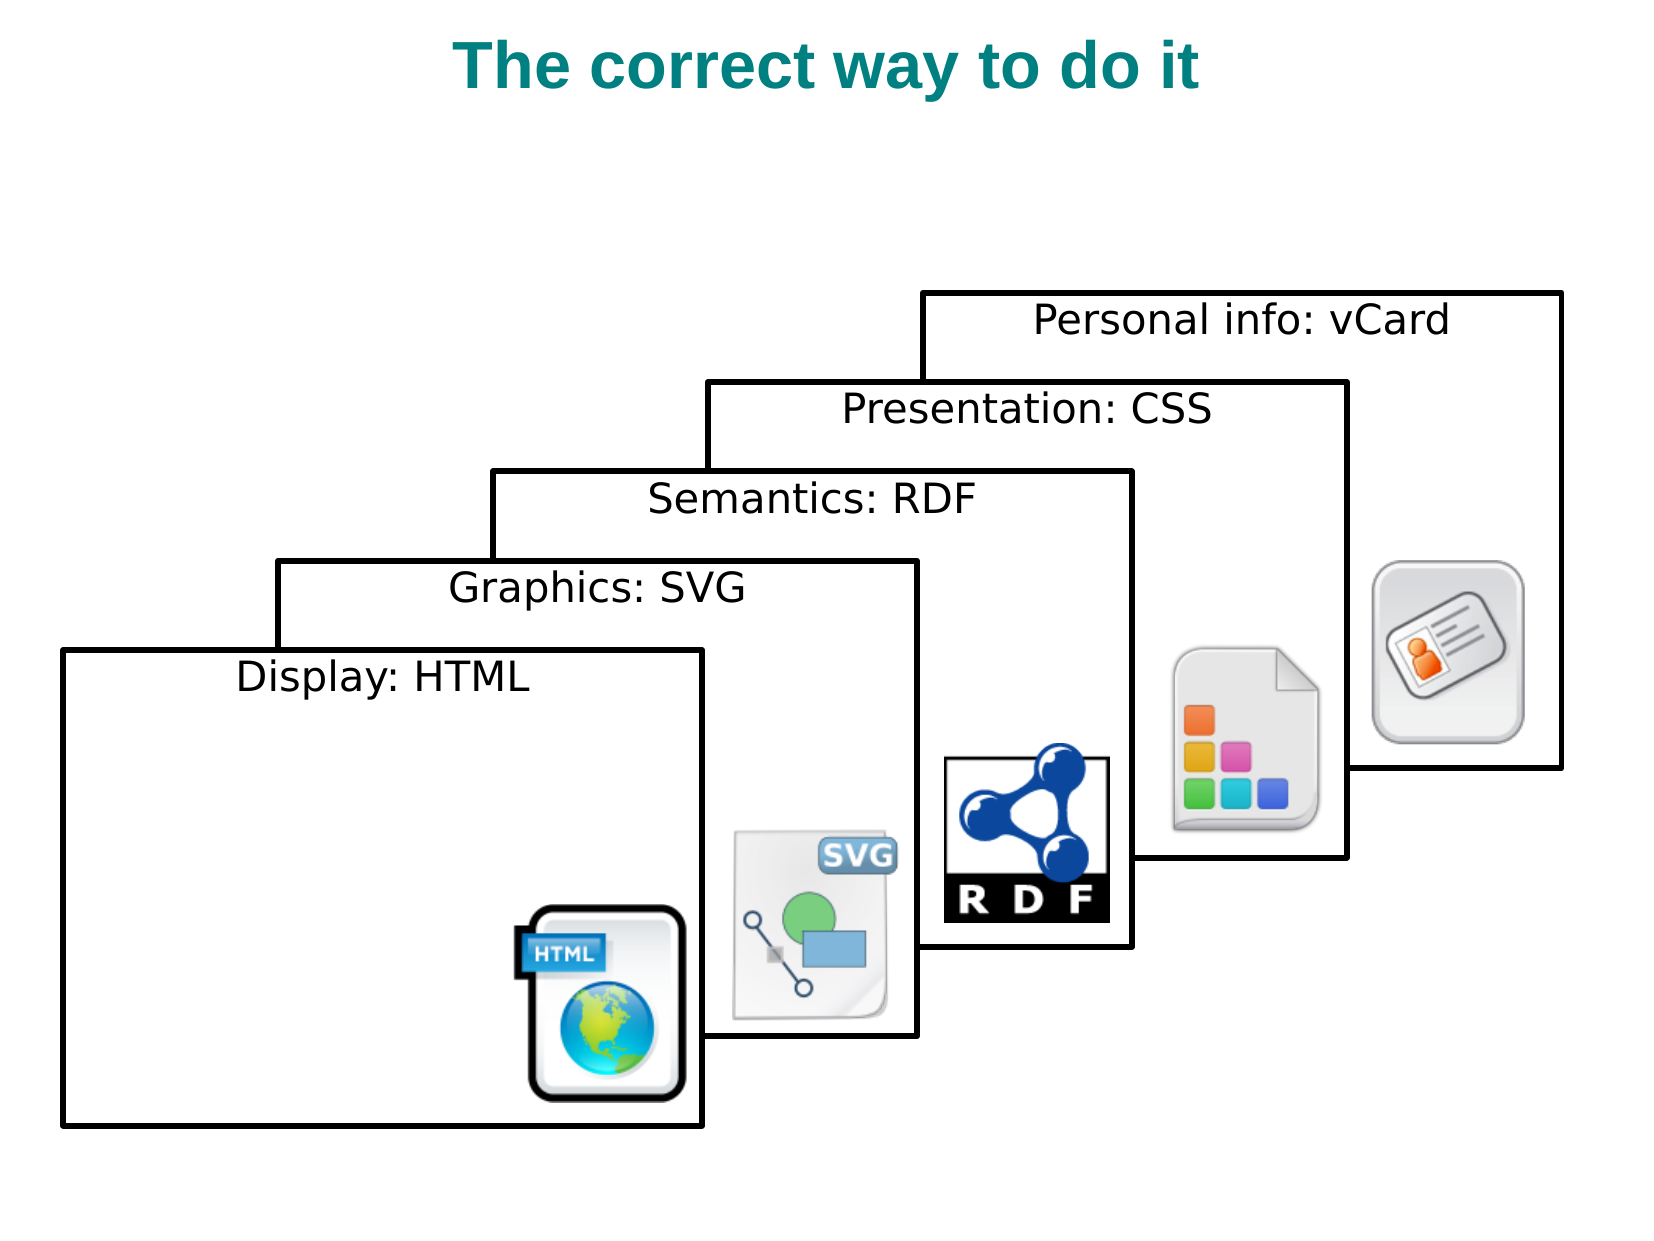

# The correct way to do it
Personal info: vCard
Presentation: CSS
Semantics: RDF
Graphics: SVG
Display: HTML